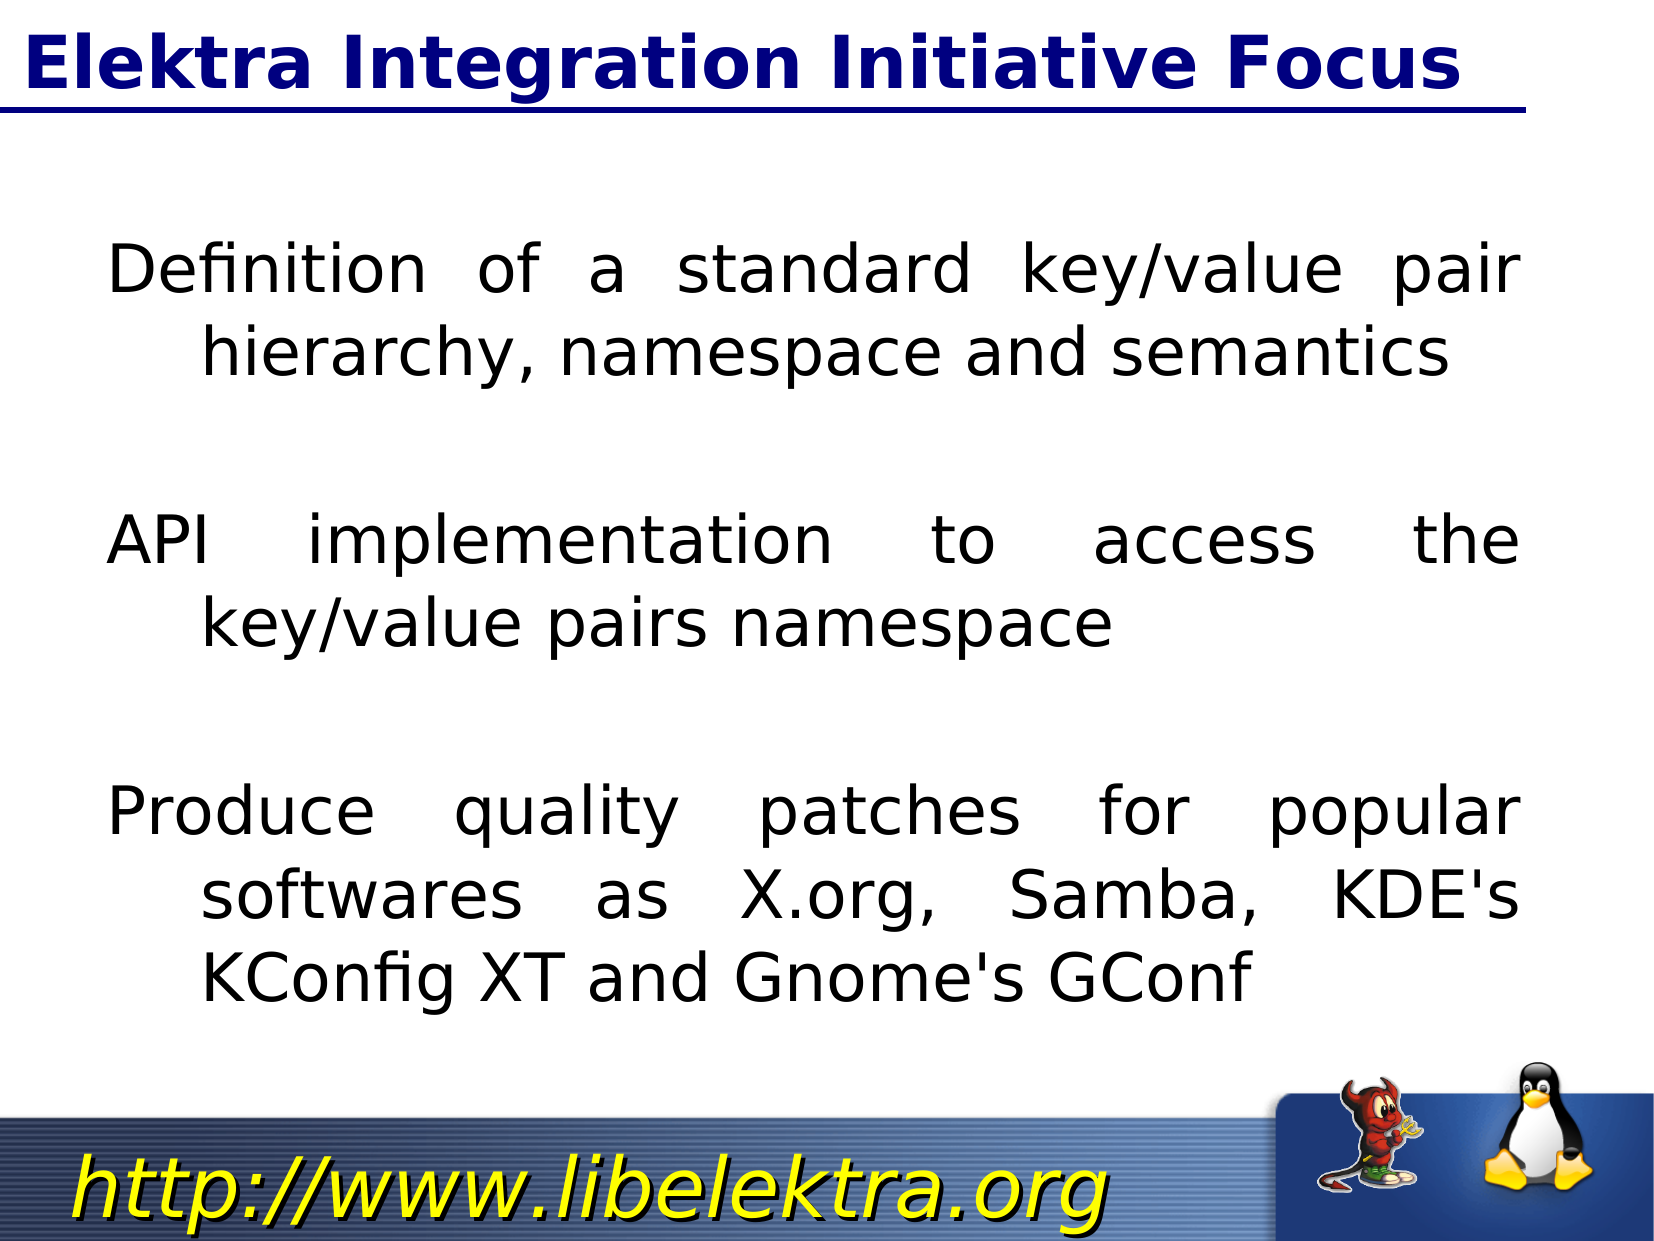

Elektra Integration Initiative Focus
# Definition of a standard key/value pair hierarchy, namespace and semantics
API implementation to access the key/value pairs namespace
Produce quality patches for popular softwares as X.org, Samba, KDE's KConfig XT and Gnome's GConf